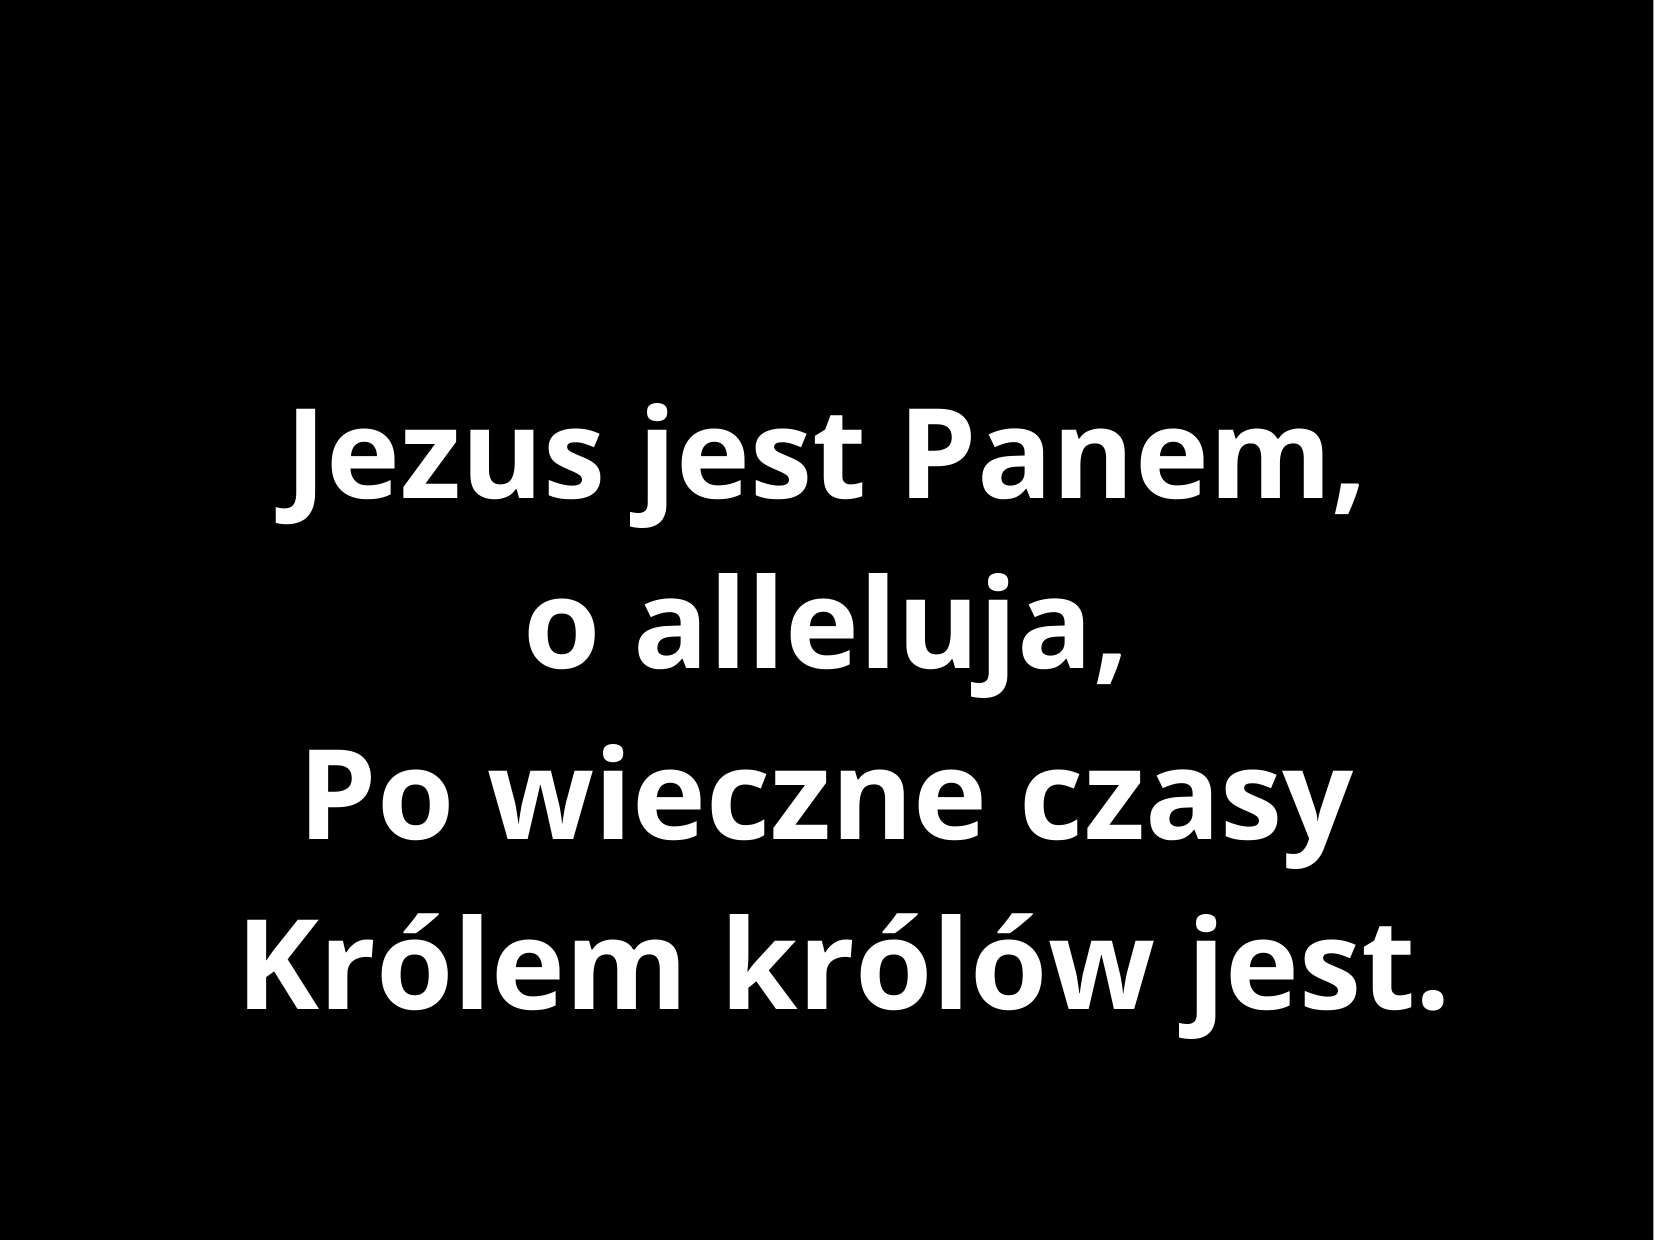

# Jezus jest Panem,
o alleluja,
Po wieczne czasy
Królem królów jest.